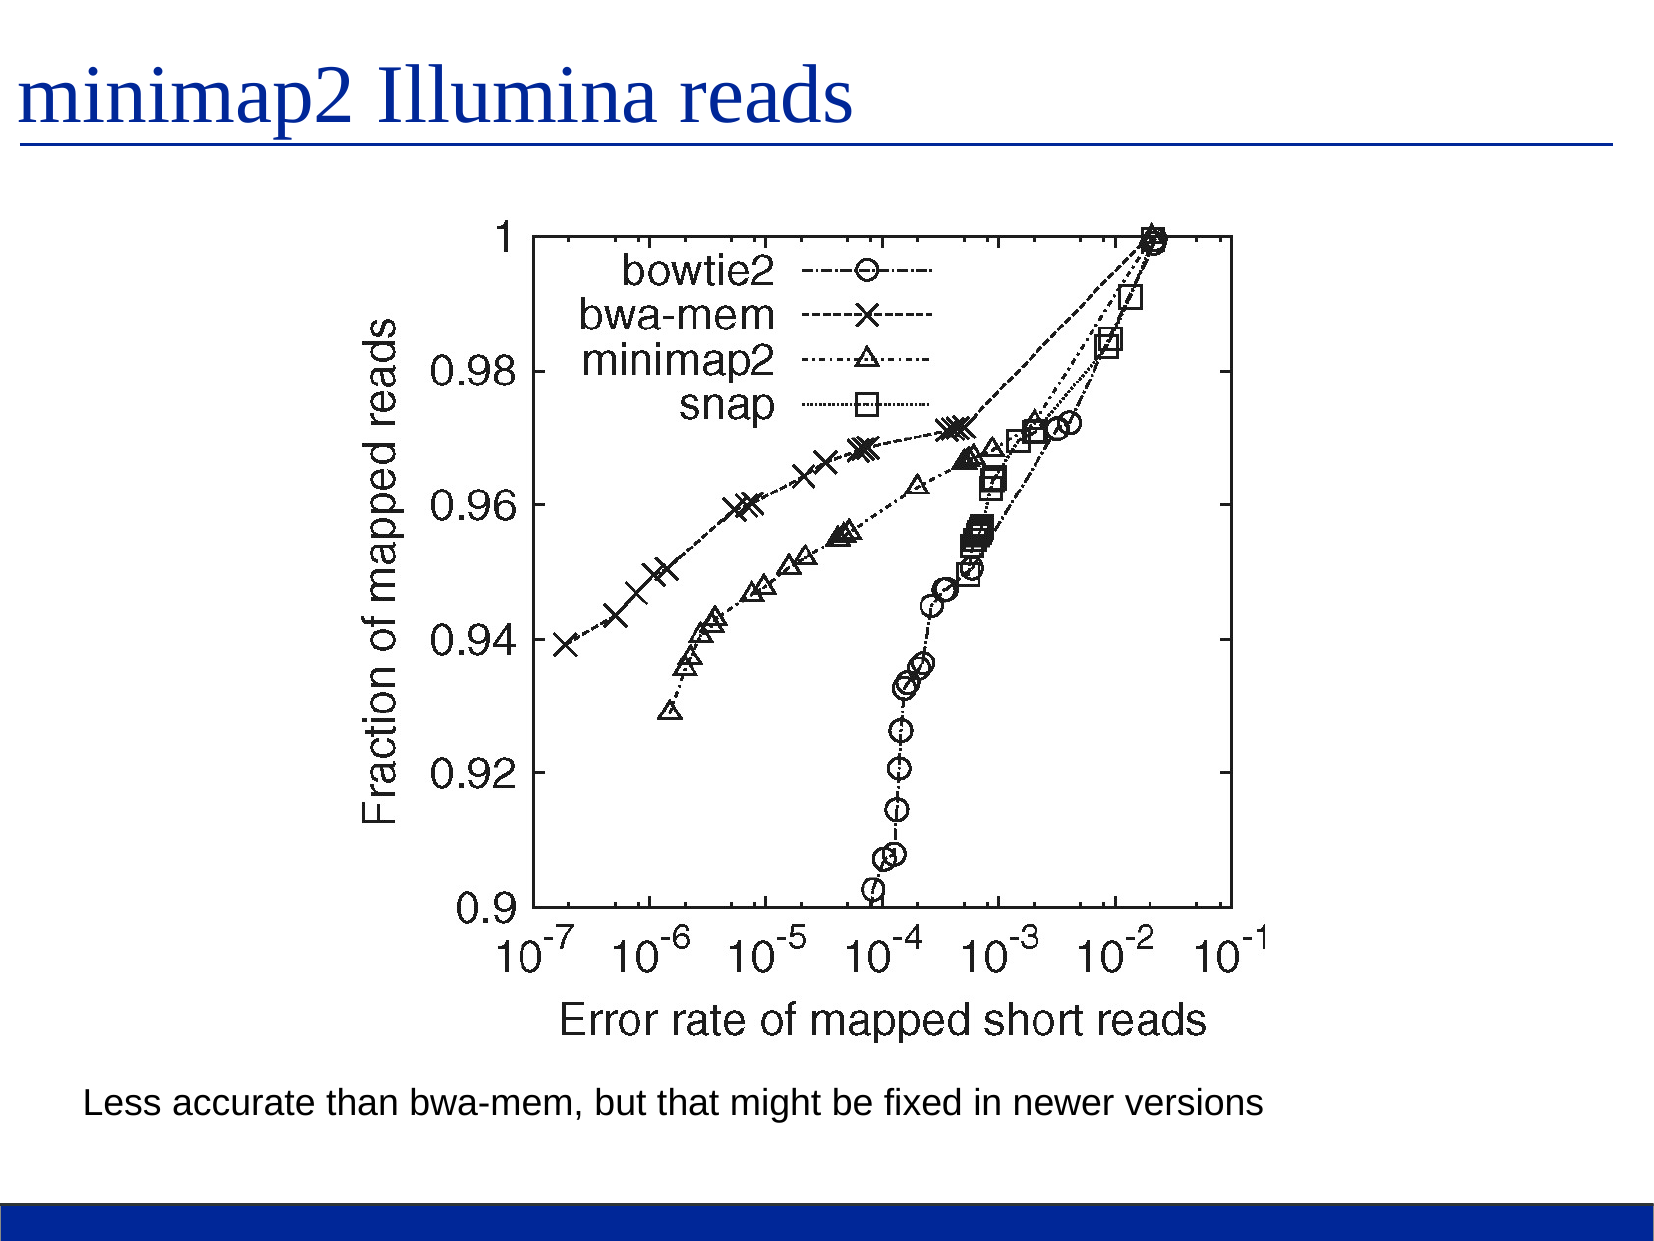

# minimap2 Illumina reads
Less accurate than bwa-mem, but that might be fixed in newer versions